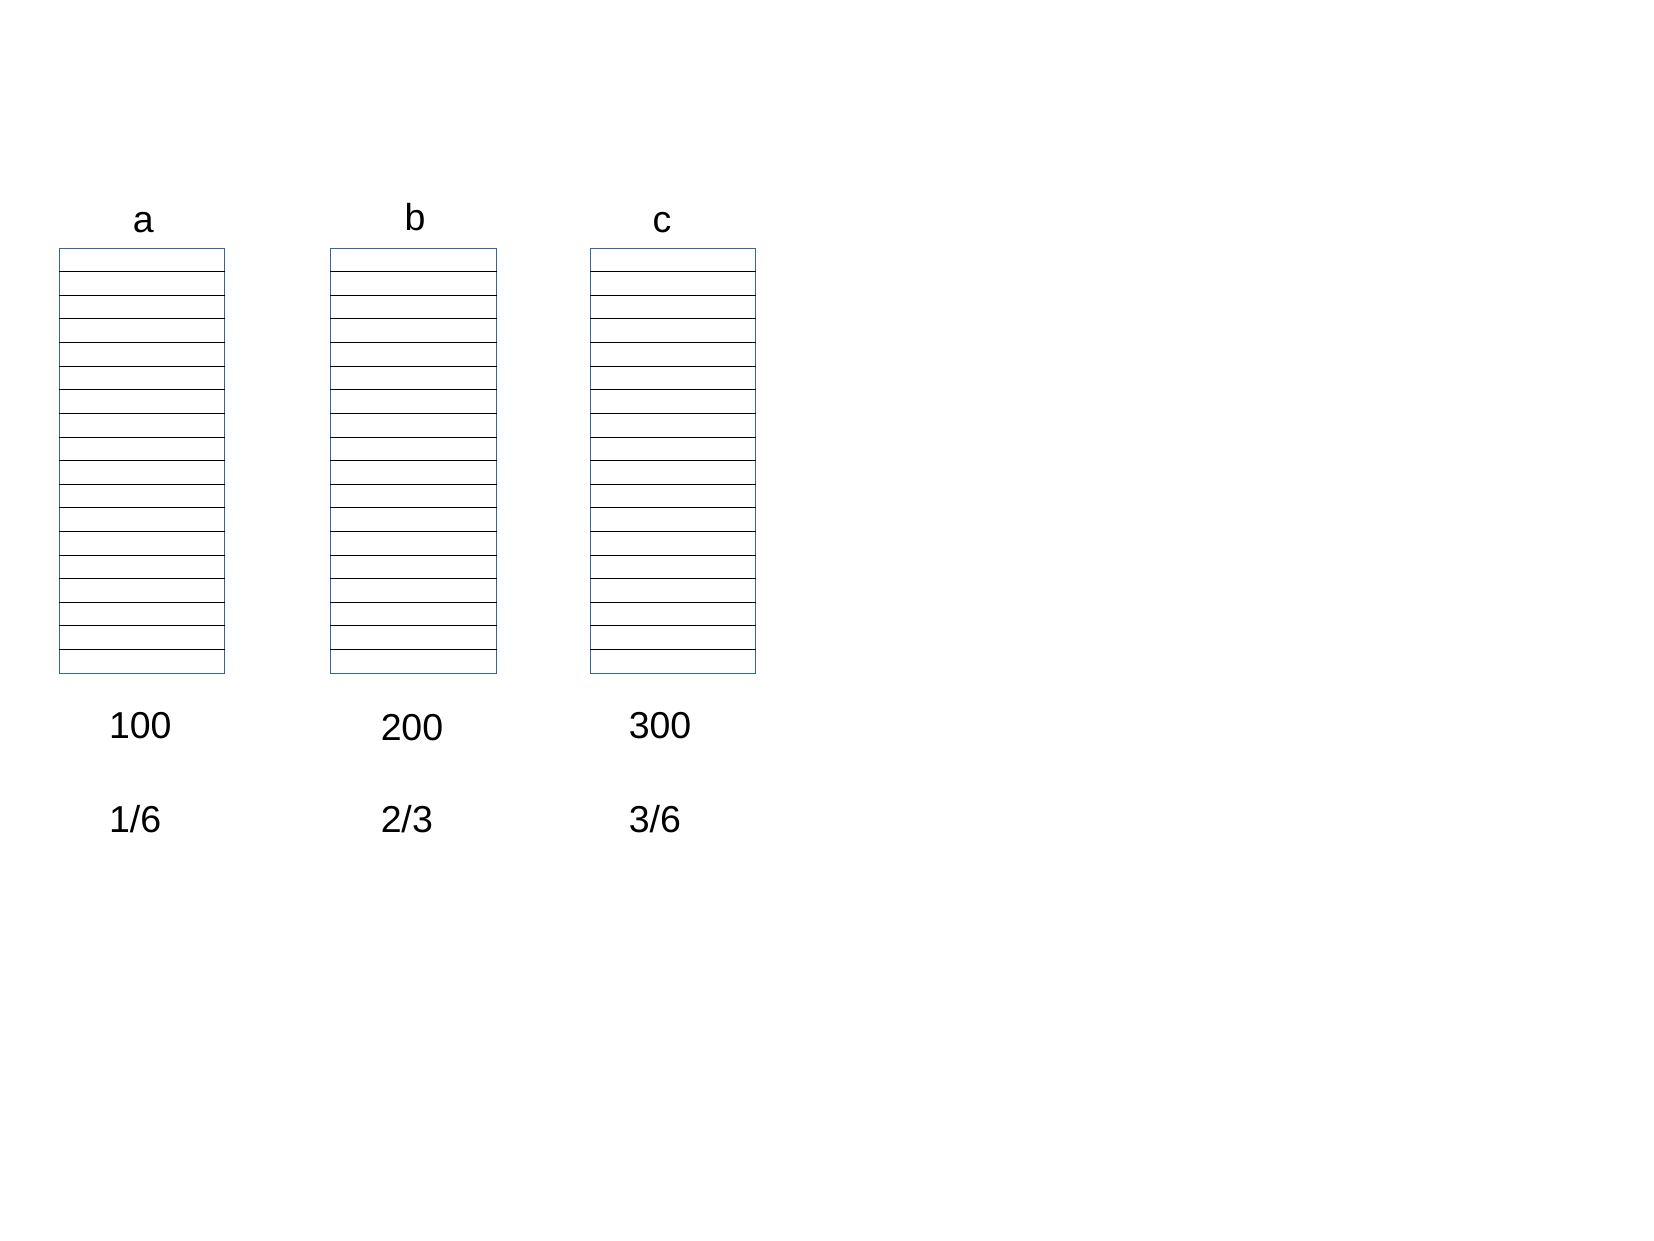

b
a
c
100
300
200
1/6
2/3
3/6